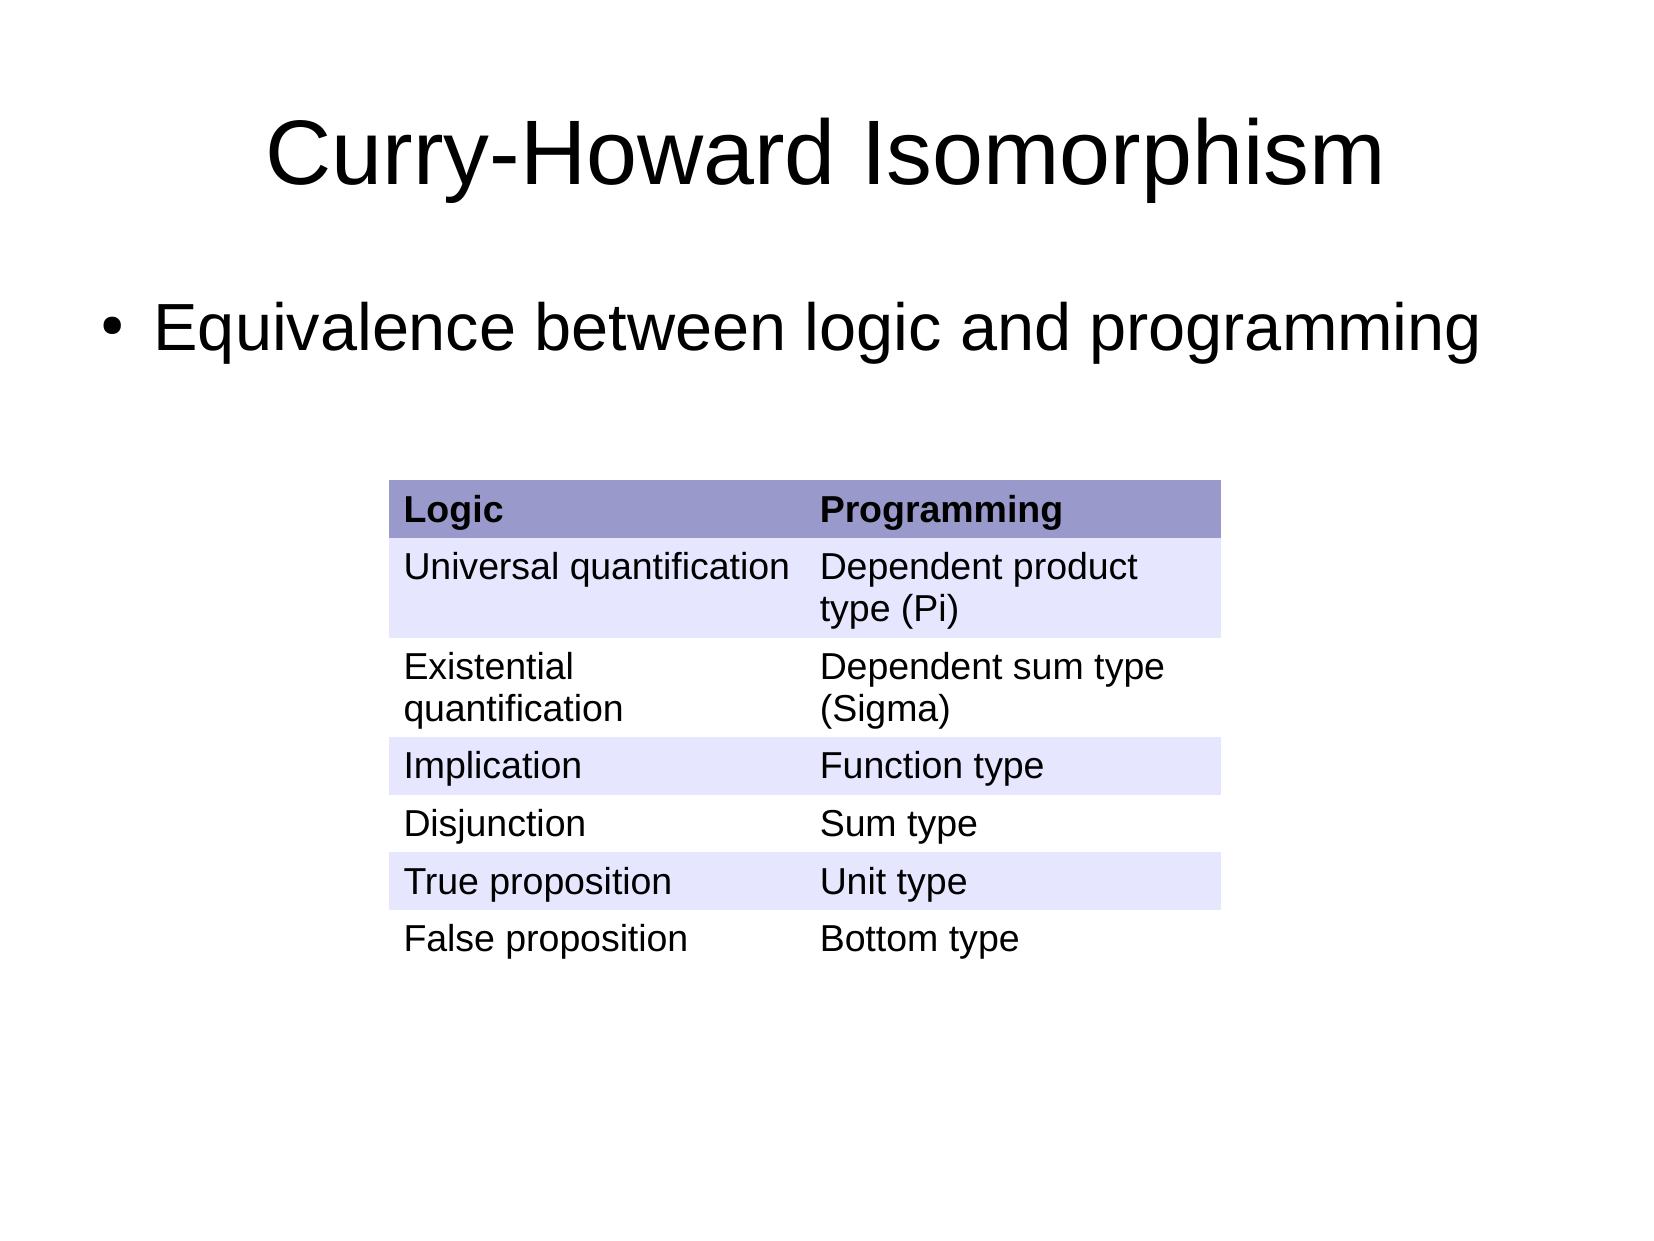

# Curry-Howard Isomorphism
Equivalence between logic and programming
| Logic | Programming |
| --- | --- |
| Universal quantification | Dependent product type (Pi) |
| Existential quantification | Dependent sum type (Sigma) |
| Implication | Function type |
| Disjunction | Sum type |
| True proposition | Unit type |
| False proposition | Bottom type |